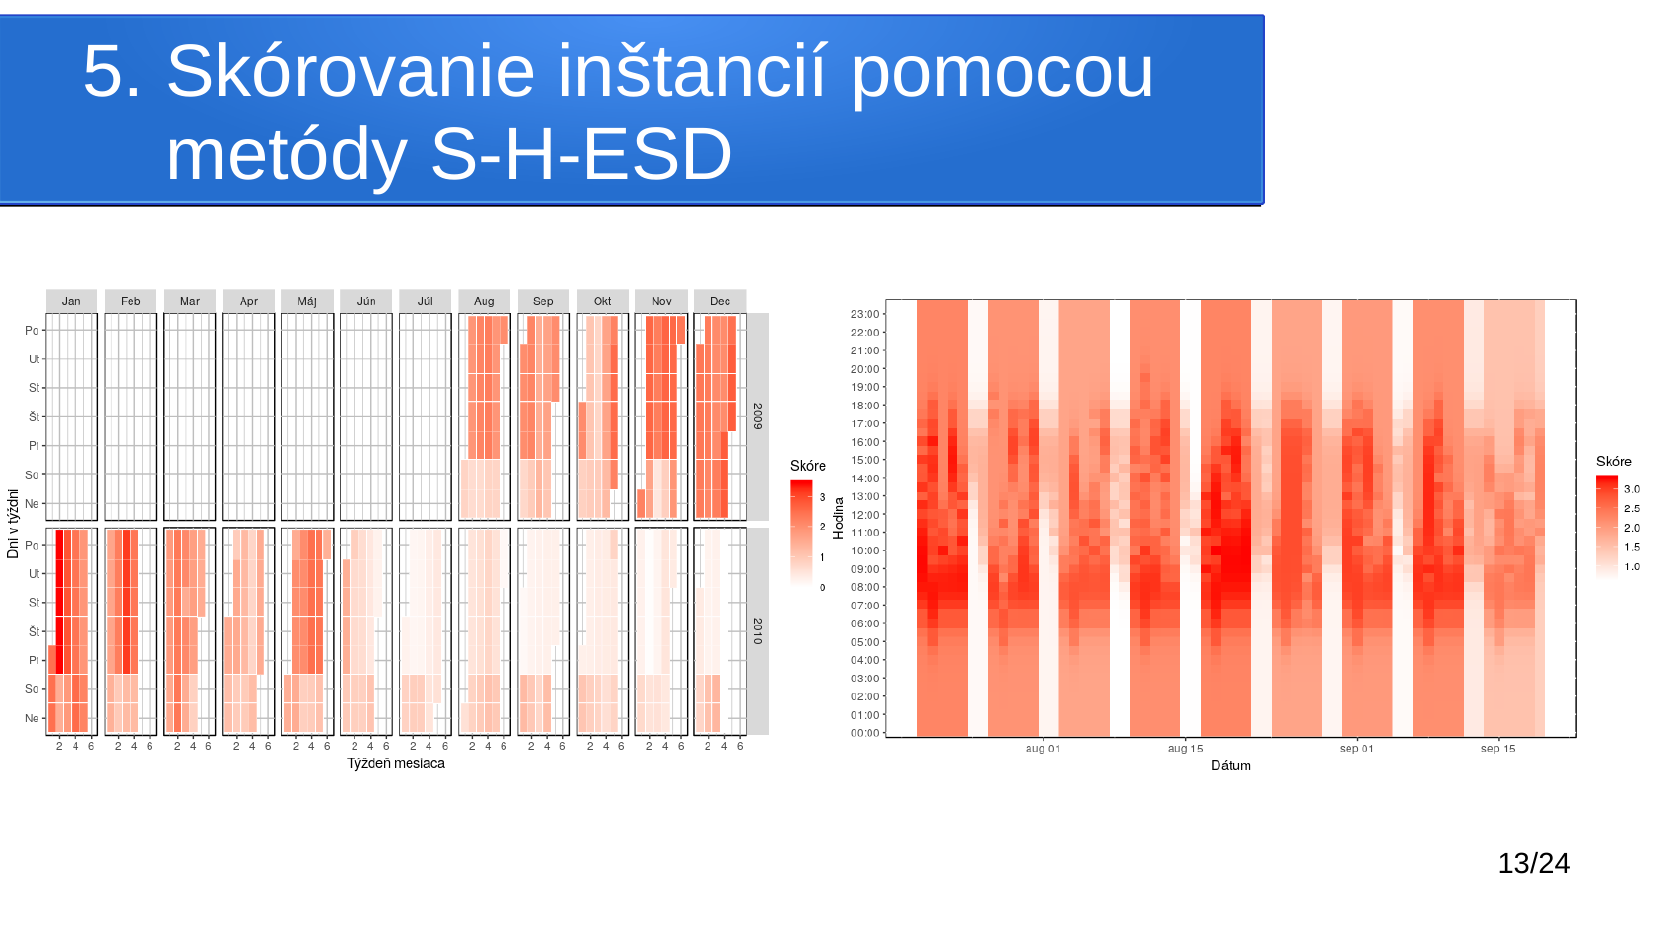

# 5. Skórovanie inštancií pomocou metódy S-H-ESD
13